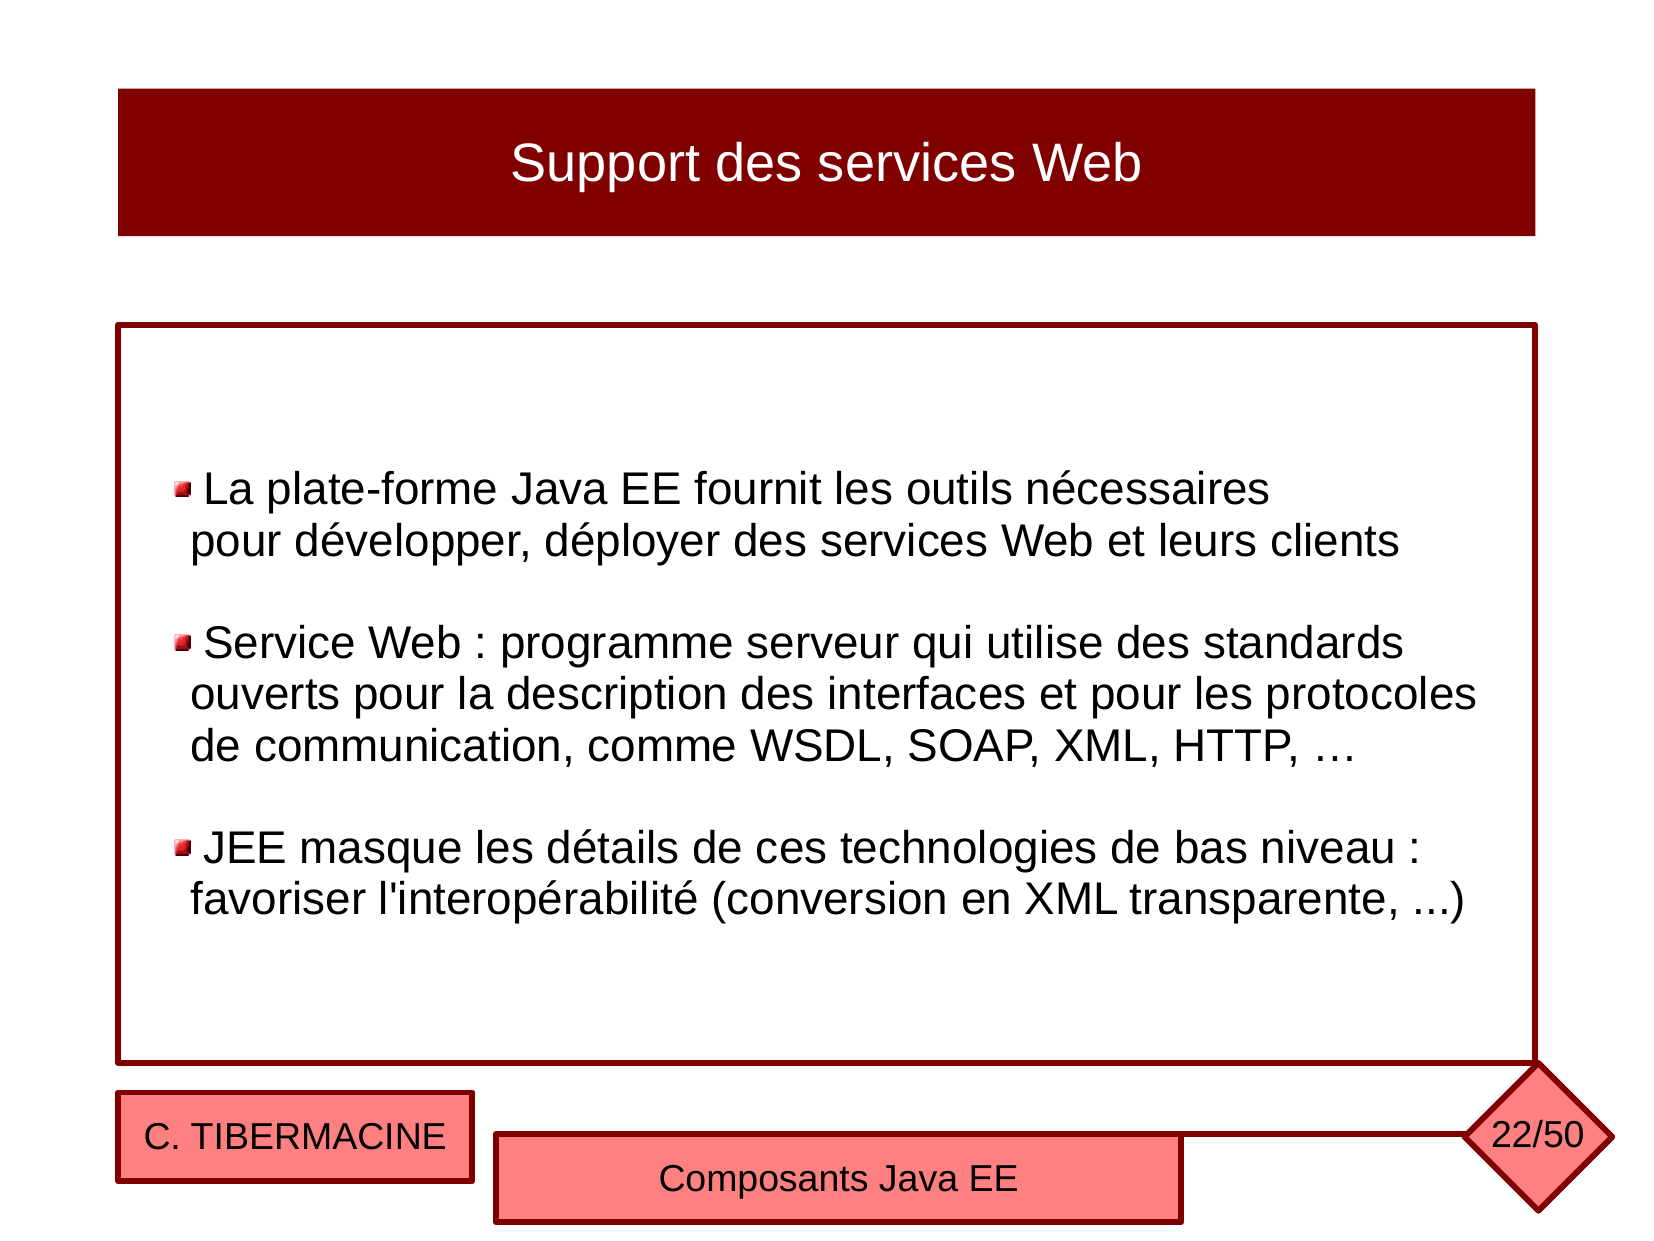

Support des services Web
 La plate-forme Java EE fournit les outils nécessaires
pour développer, déployer des services Web et leurs clients
 Service Web : programme serveur qui utilise des standards
ouverts pour la description des interfaces et pour les protocoles
de communication, comme WSDL, SOAP, XML, HTTP, …
 JEE masque les détails de ces technologies de bas niveau :
favoriser l'interopérabilité (conversion en XML transparente, ...)
C. TIBERMACINE
Composants Java EE